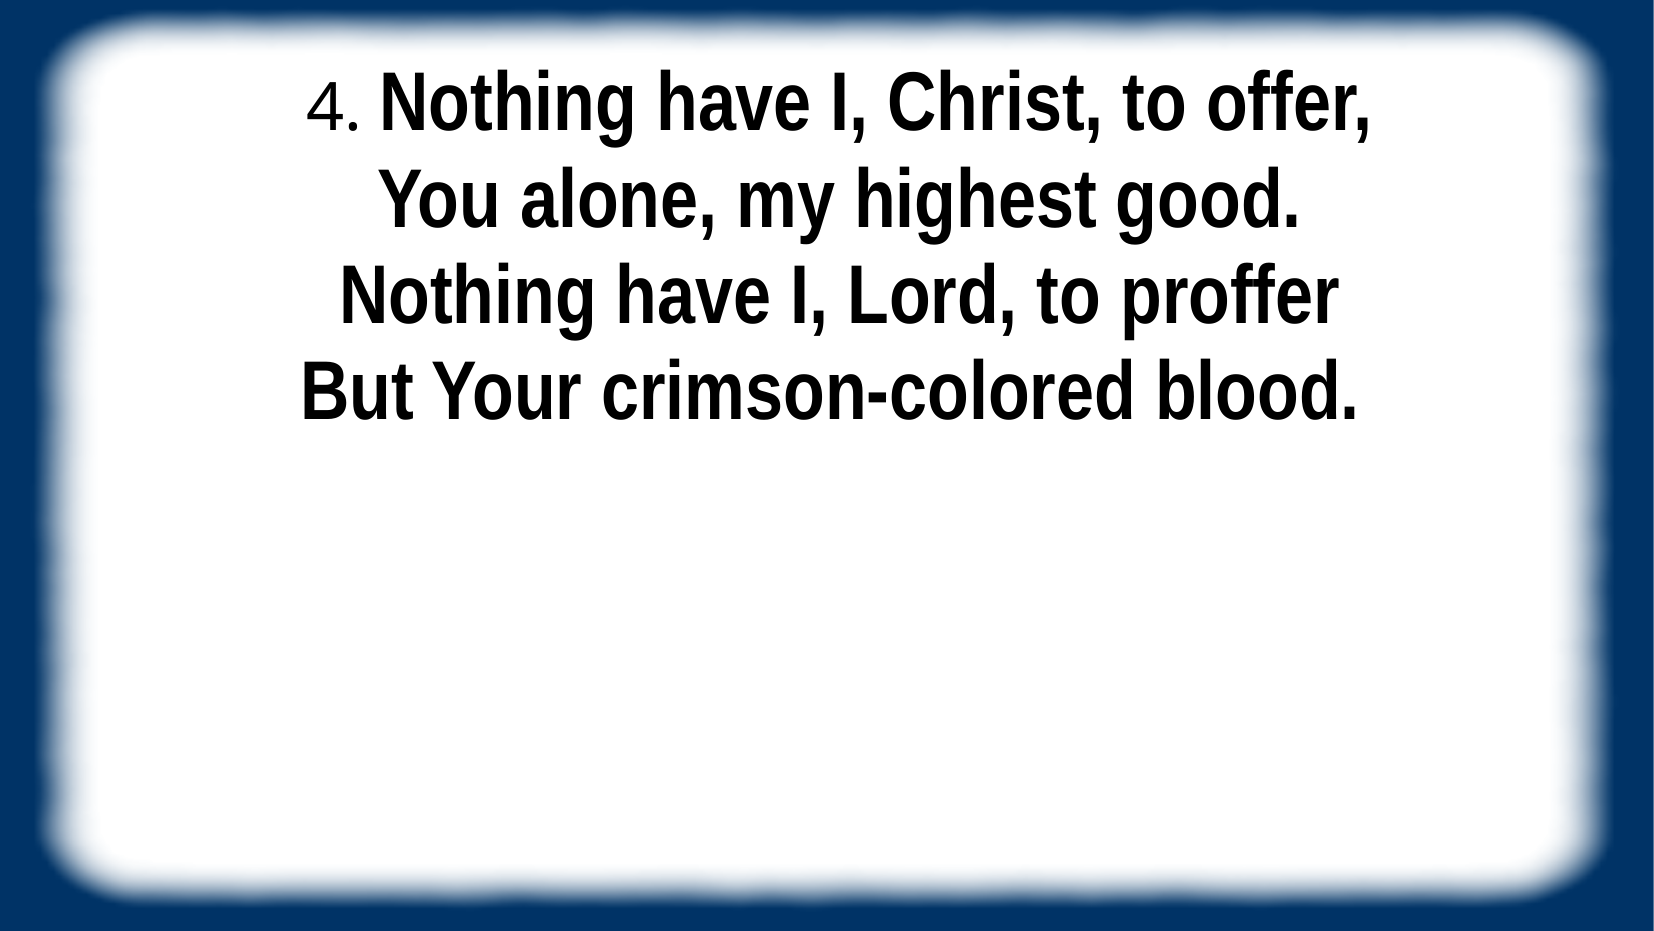

4. Nothing have I, Christ, to offer,
You alone, my highest good.
Nothing have I, Lord, to proffer
But Your crimson-colored blood.